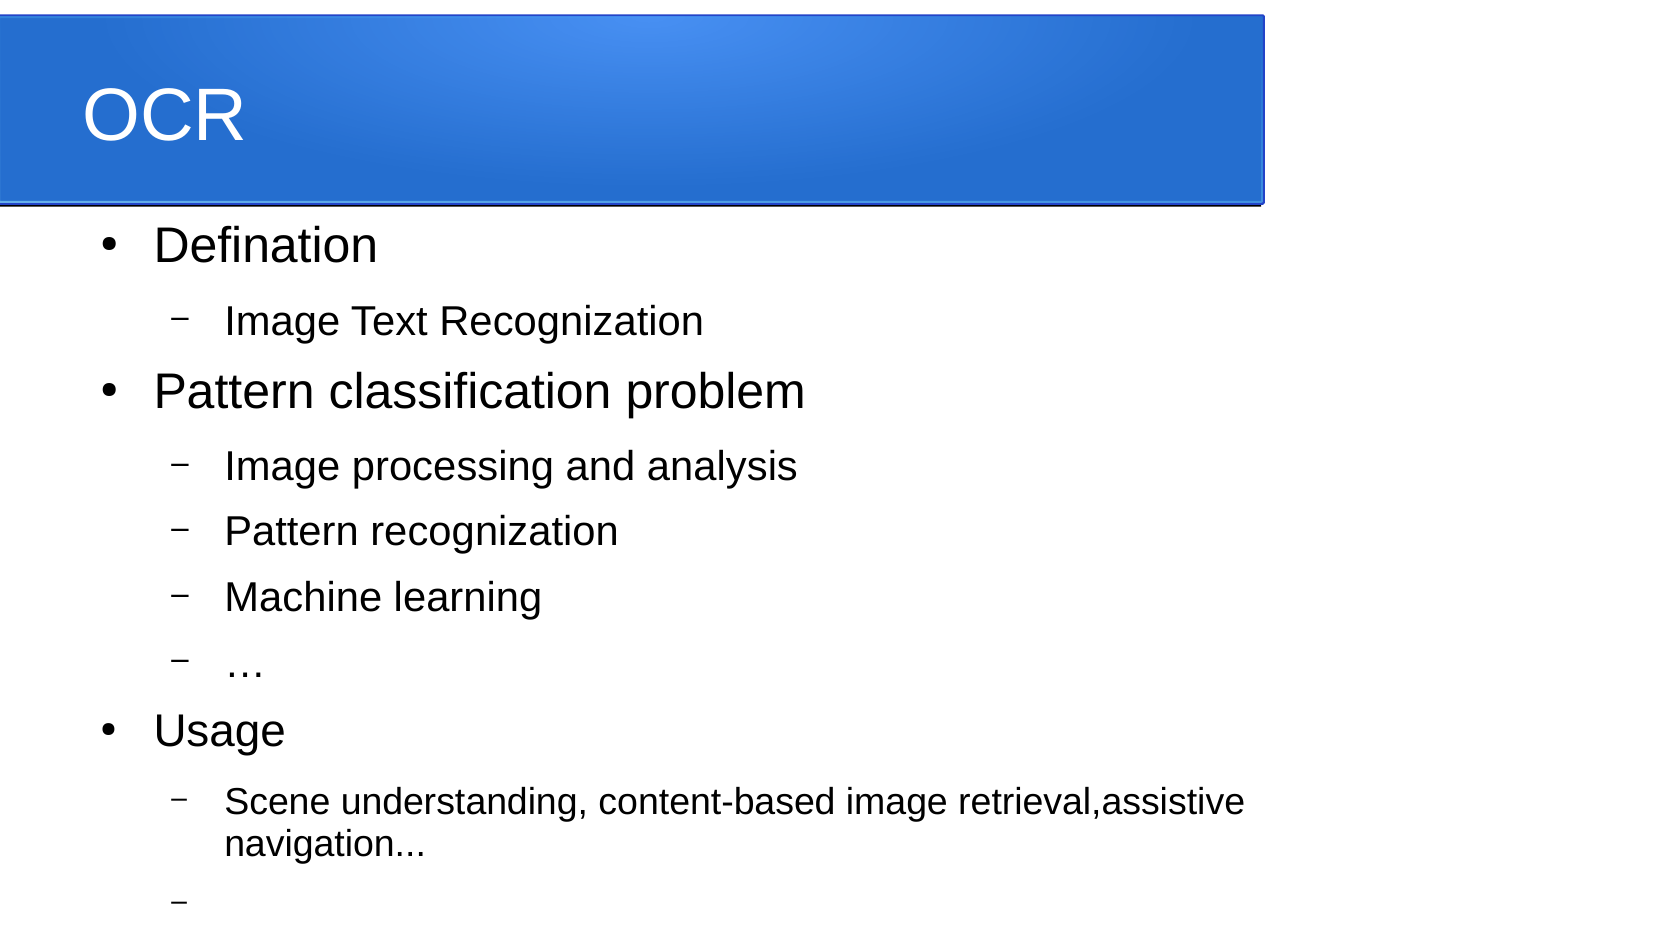

# OCR
Defination
Image Text Recognization
Pattern classification problem
Image processing and analysis
Pattern recognization
Machine learning
…
Usage
Scene understanding, content-based image retrieval,assistive navigation...